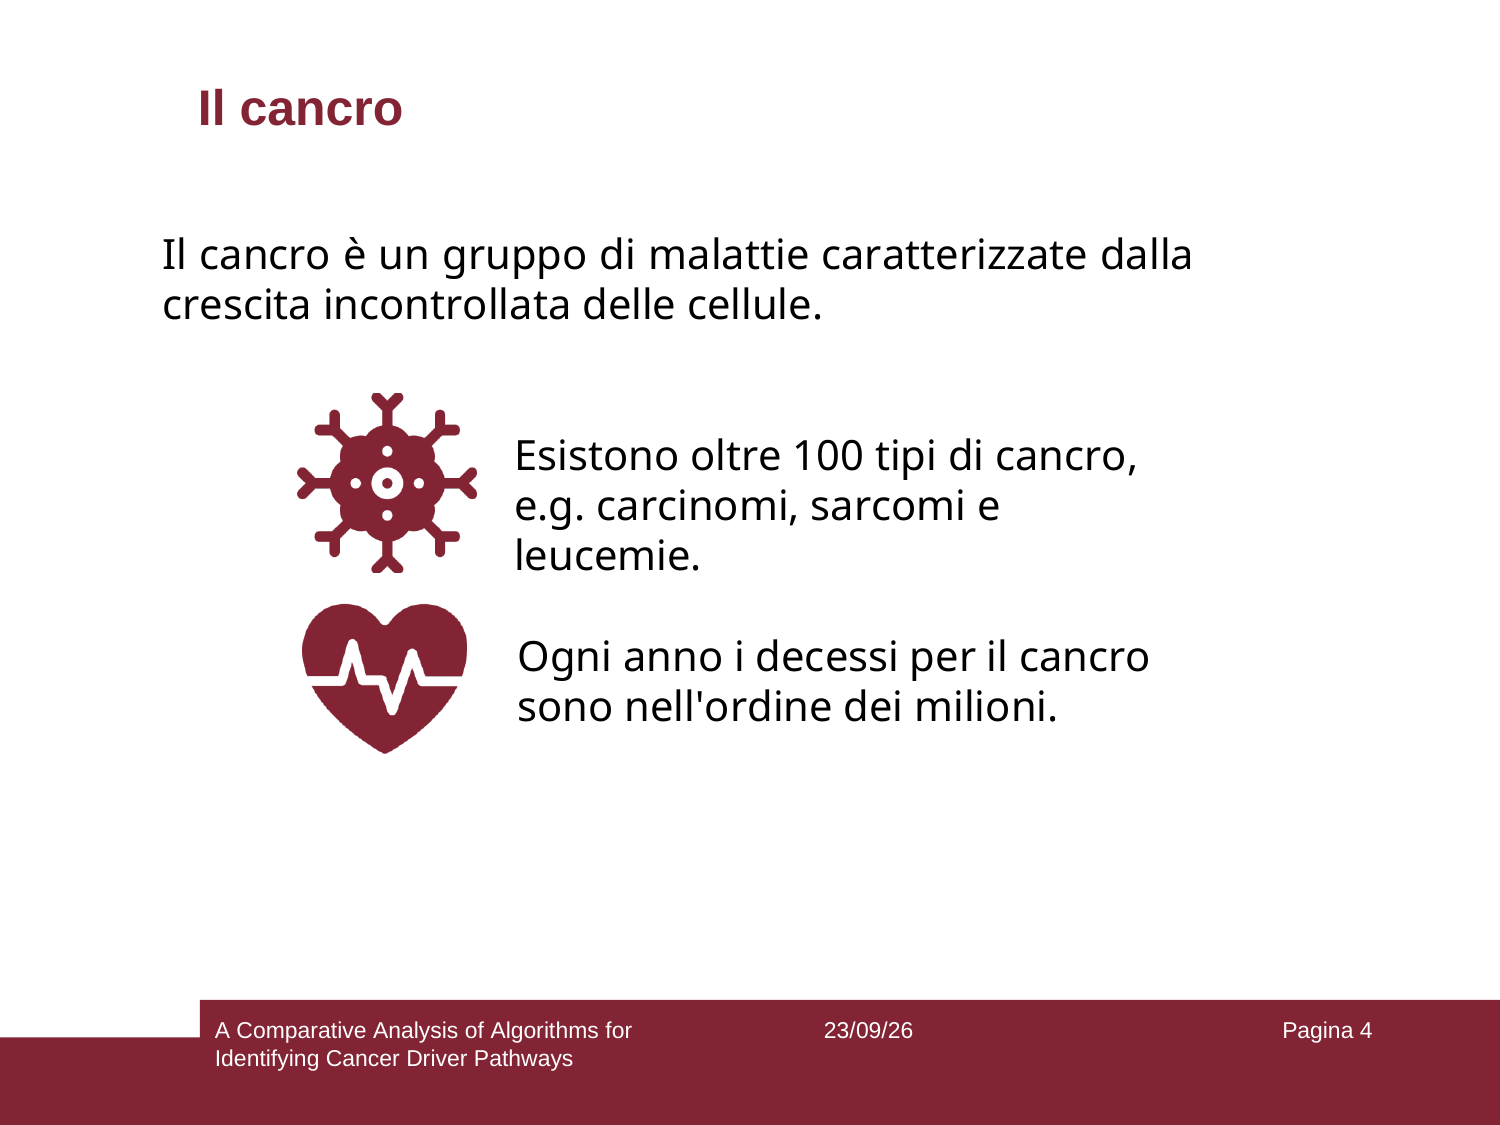

# Il cancro
Il cancro è un gruppo di malattie caratterizzate dalla crescita incontrollata delle cellule.
Esistono oltre 100 tipi di cancro, e.g. carcinomi, sarcomi e leucemie.
Ogni anno i decessi per il cancro sono nell'ordine dei milioni.
A Comparative Analysis of Algorithms for Identifying Cancer Driver Pathways
Pagina